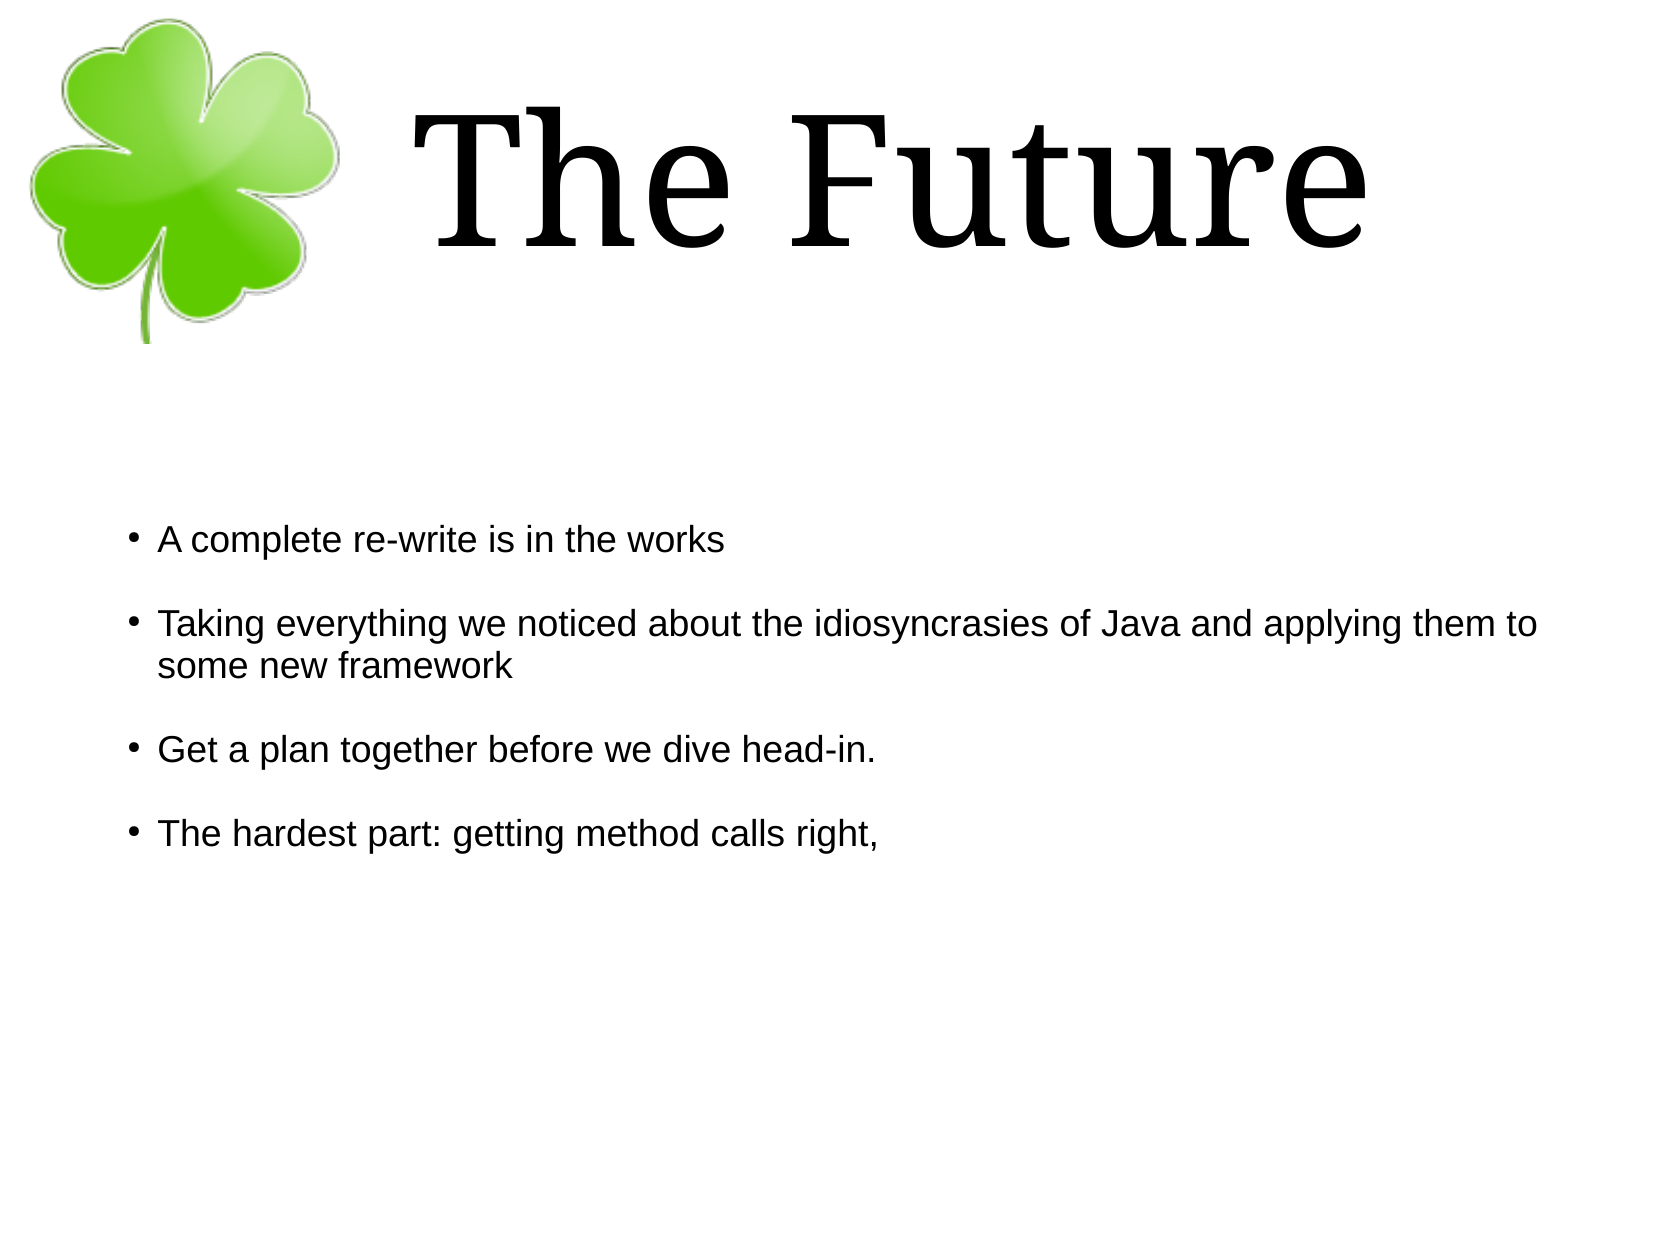

The Future
A complete re-write is in the works
Taking everything we noticed about the idiosyncrasies of Java and applying them to some new framework
Get a plan together before we dive head-in.
The hardest part: getting method calls right,